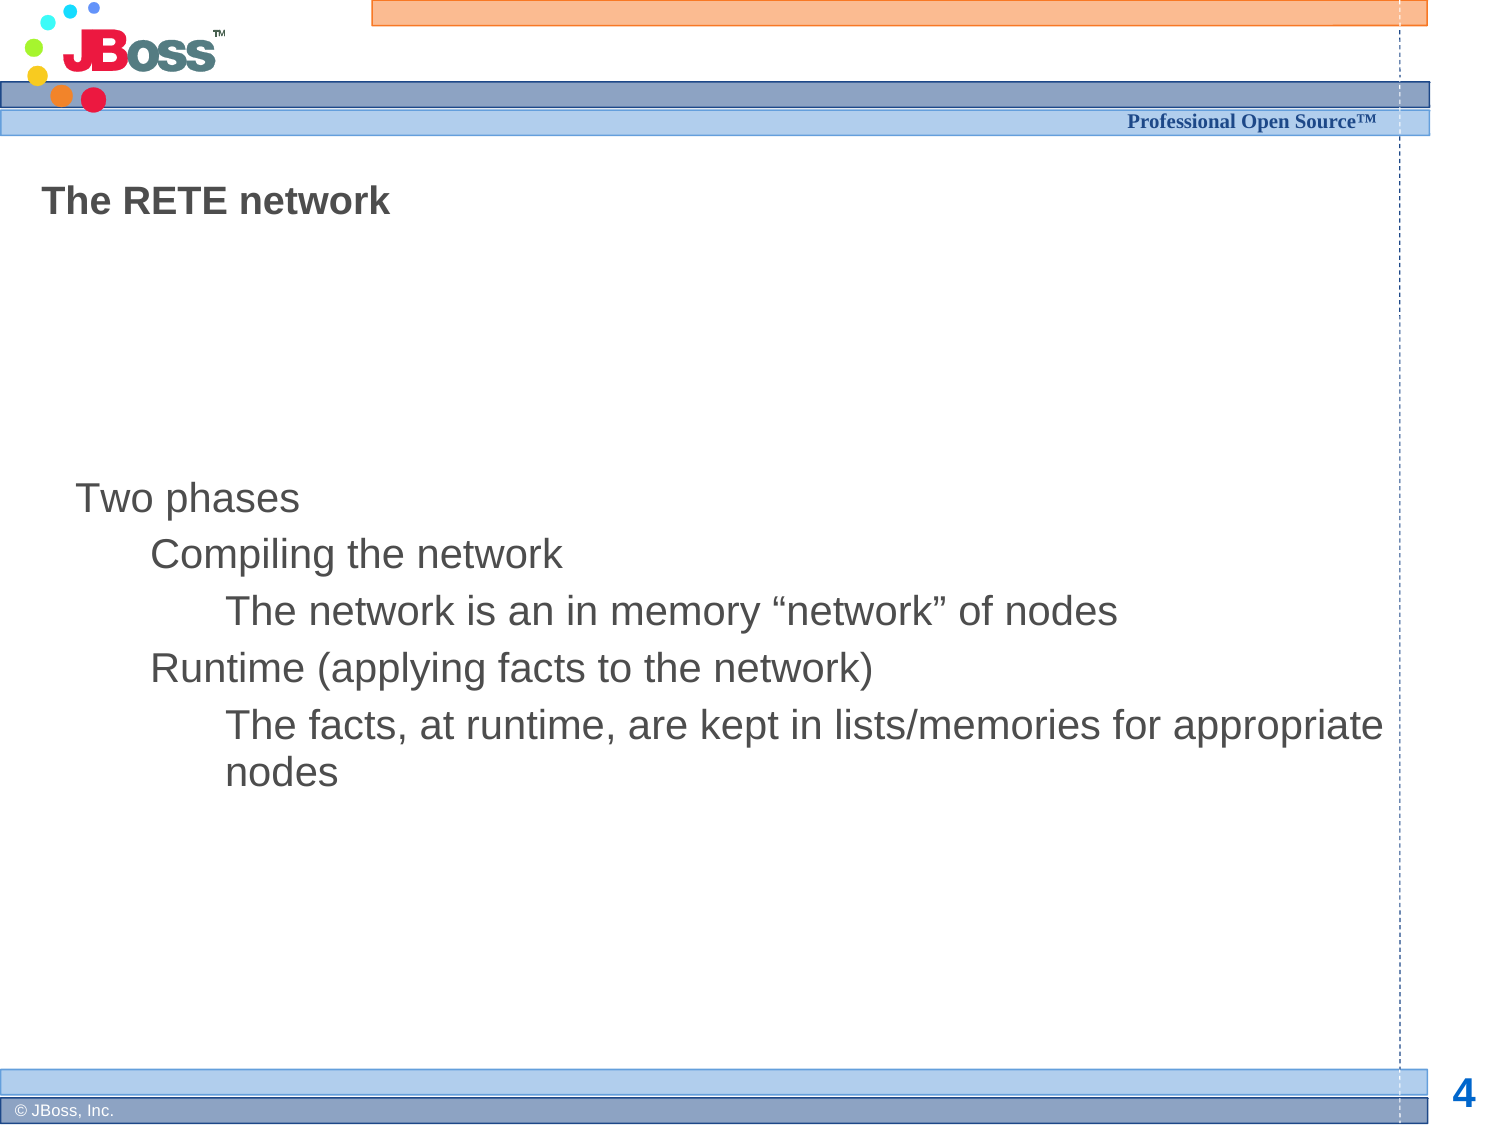

# The RETE network
Two phases
Compiling the network
The network is an in memory “network” of nodes
Runtime (applying facts to the network)
The facts, at runtime, are kept in lists/memories for appropriate nodes